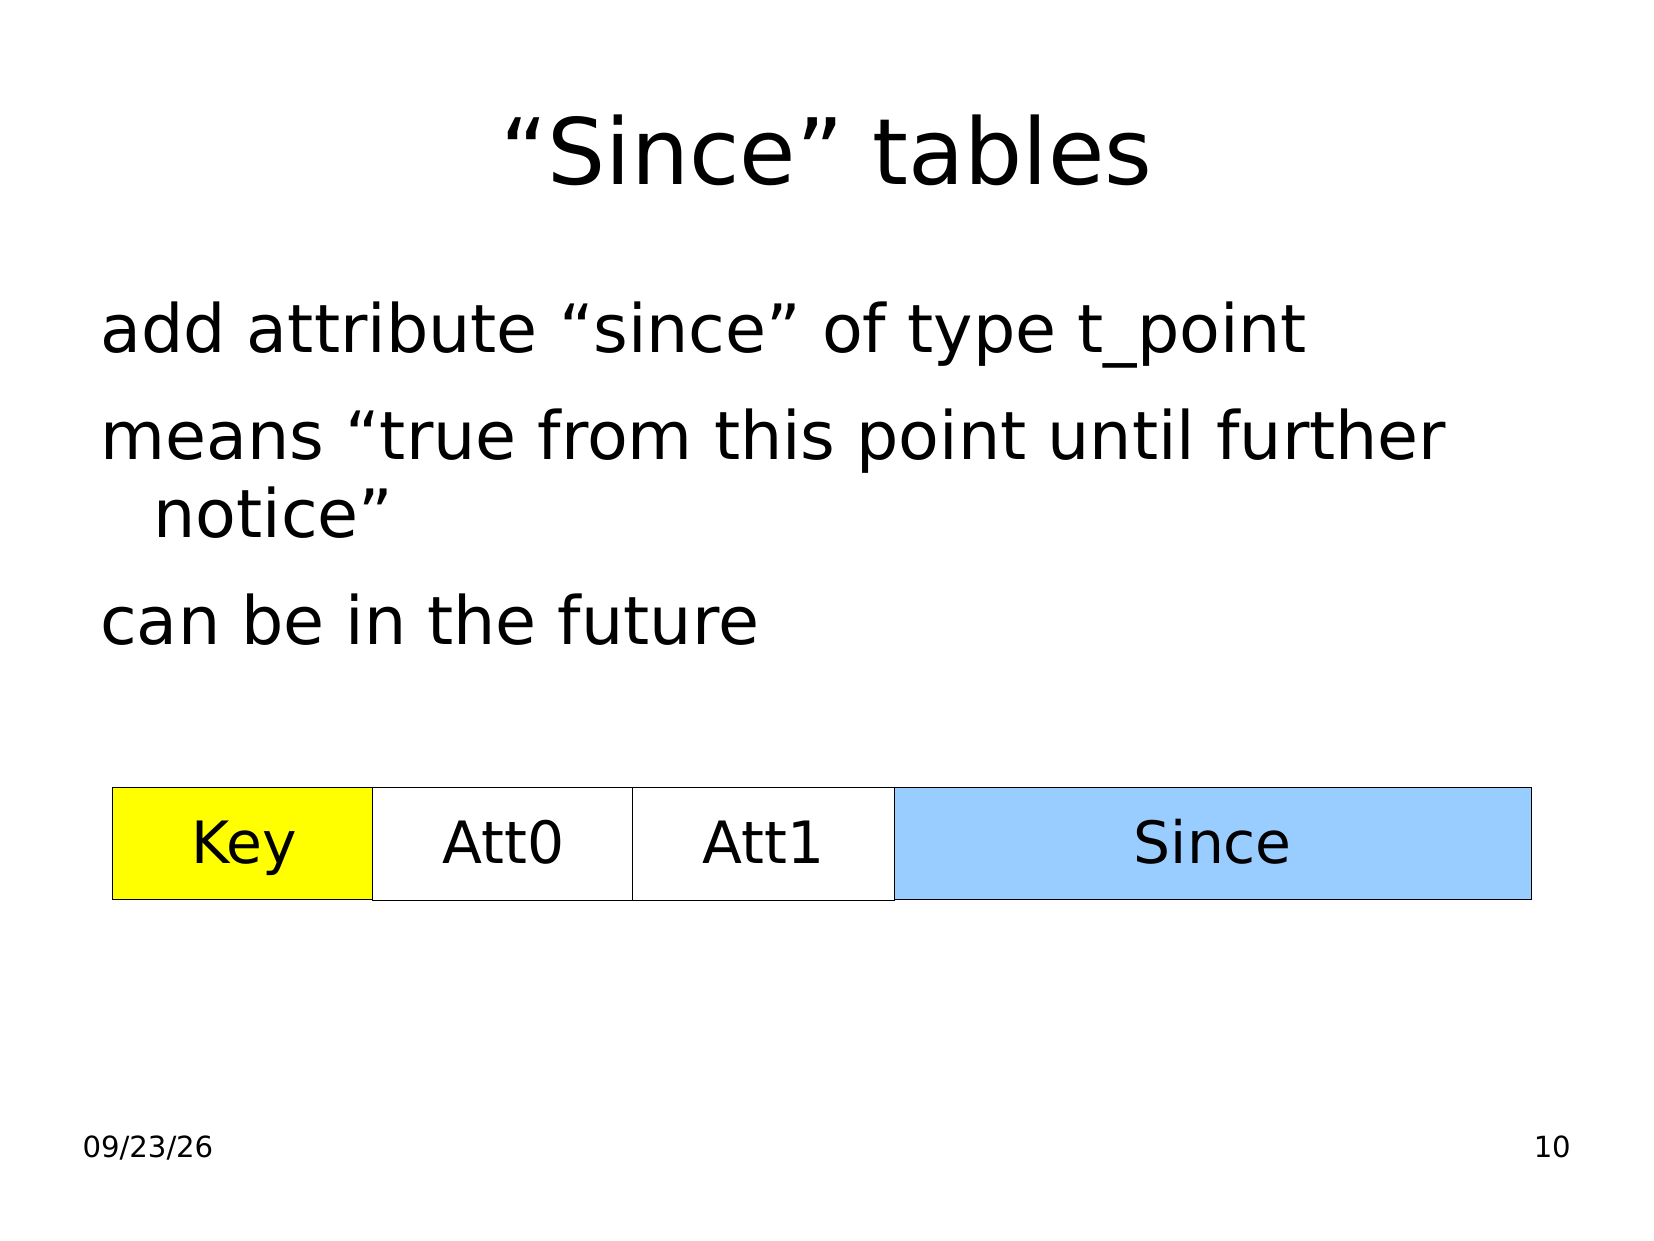

# “Since” tables
add attribute “since” of type t_point
means “true from this point until further notice”
can be in the future
Key
Since
Att0
Att1
10